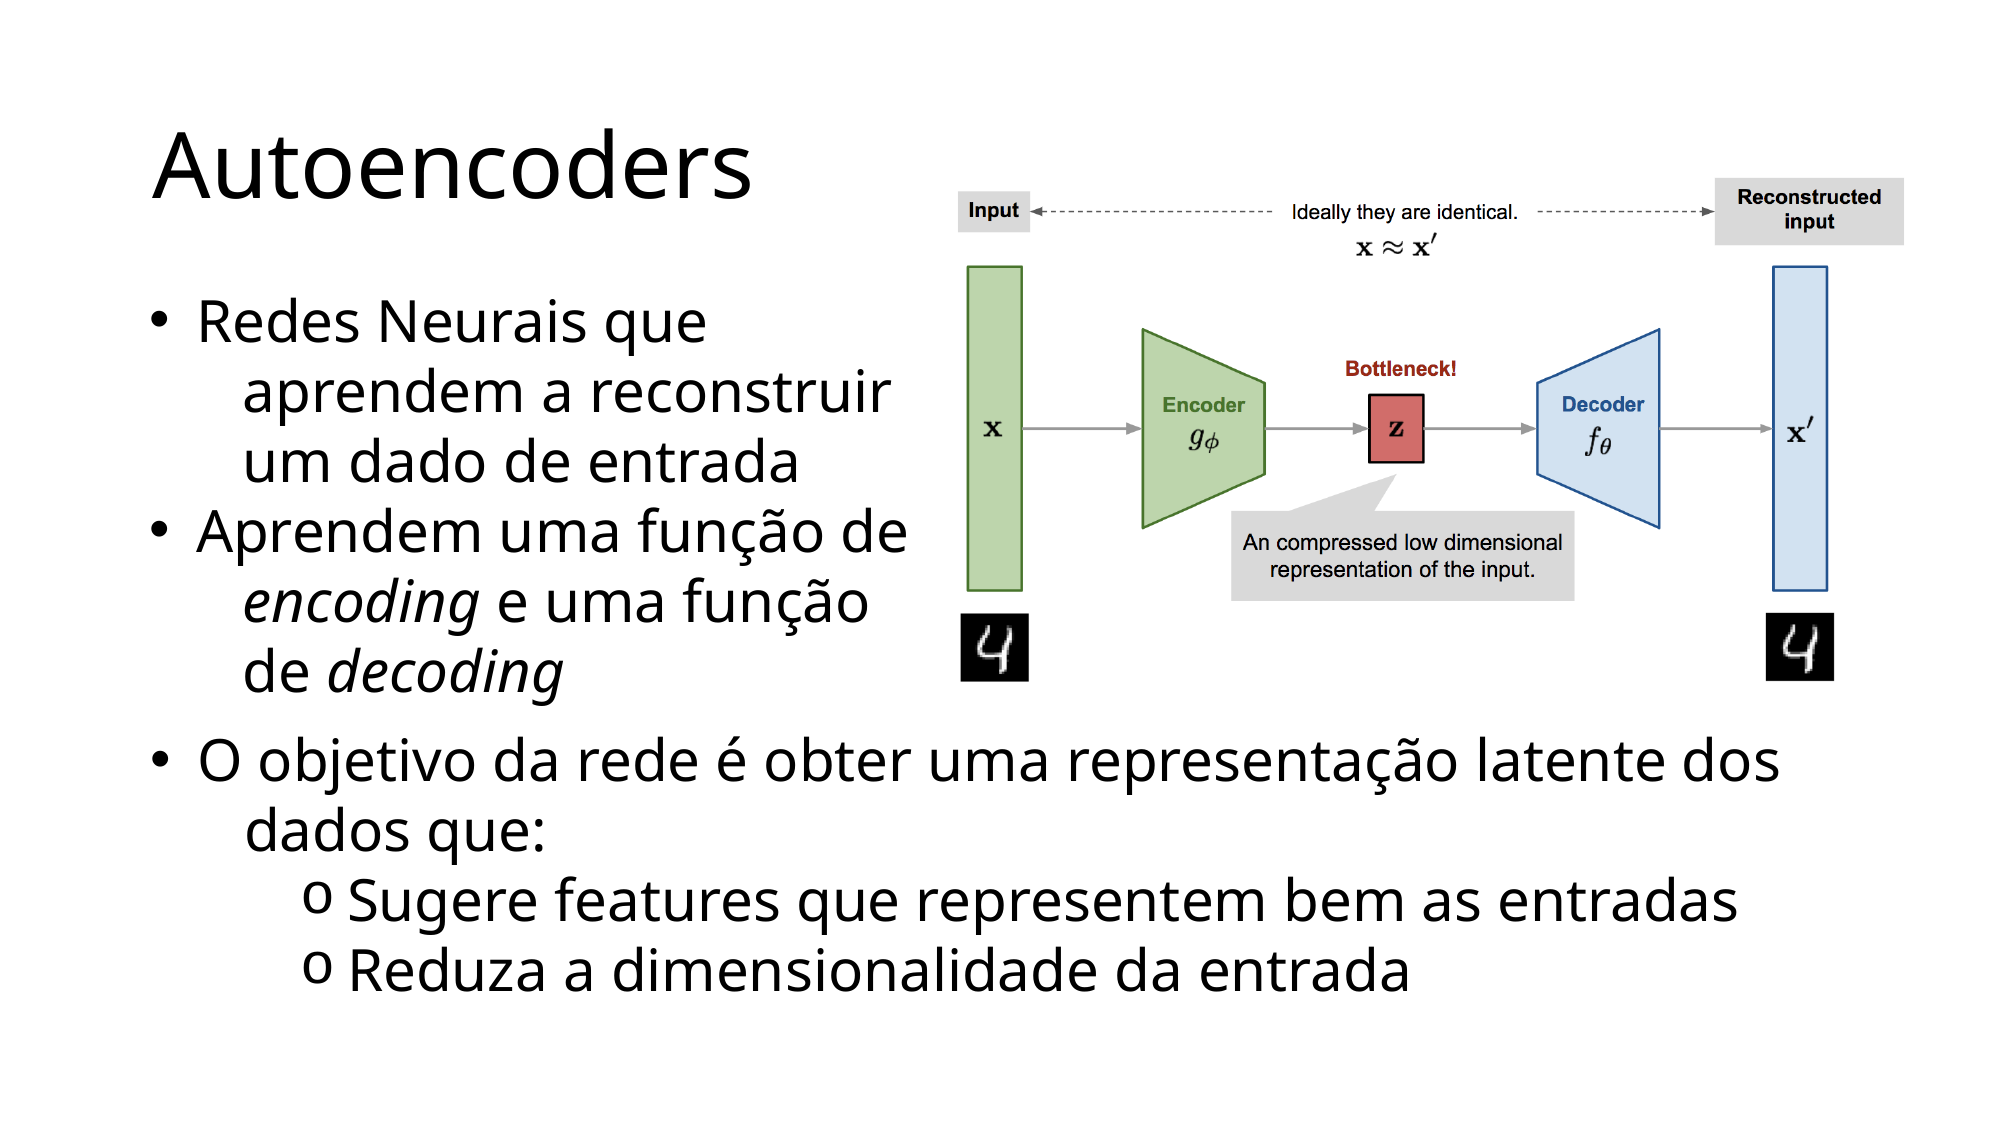

# Autoencoders
Redes Neurais que aprendem a reconstruir um dado de entrada
Aprendem uma função de encoding e uma função de decoding
O objetivo da rede é obter uma representação latente dos dados que:
Sugere features que representem bem as entradas
Reduza a dimensionalidade da entrada